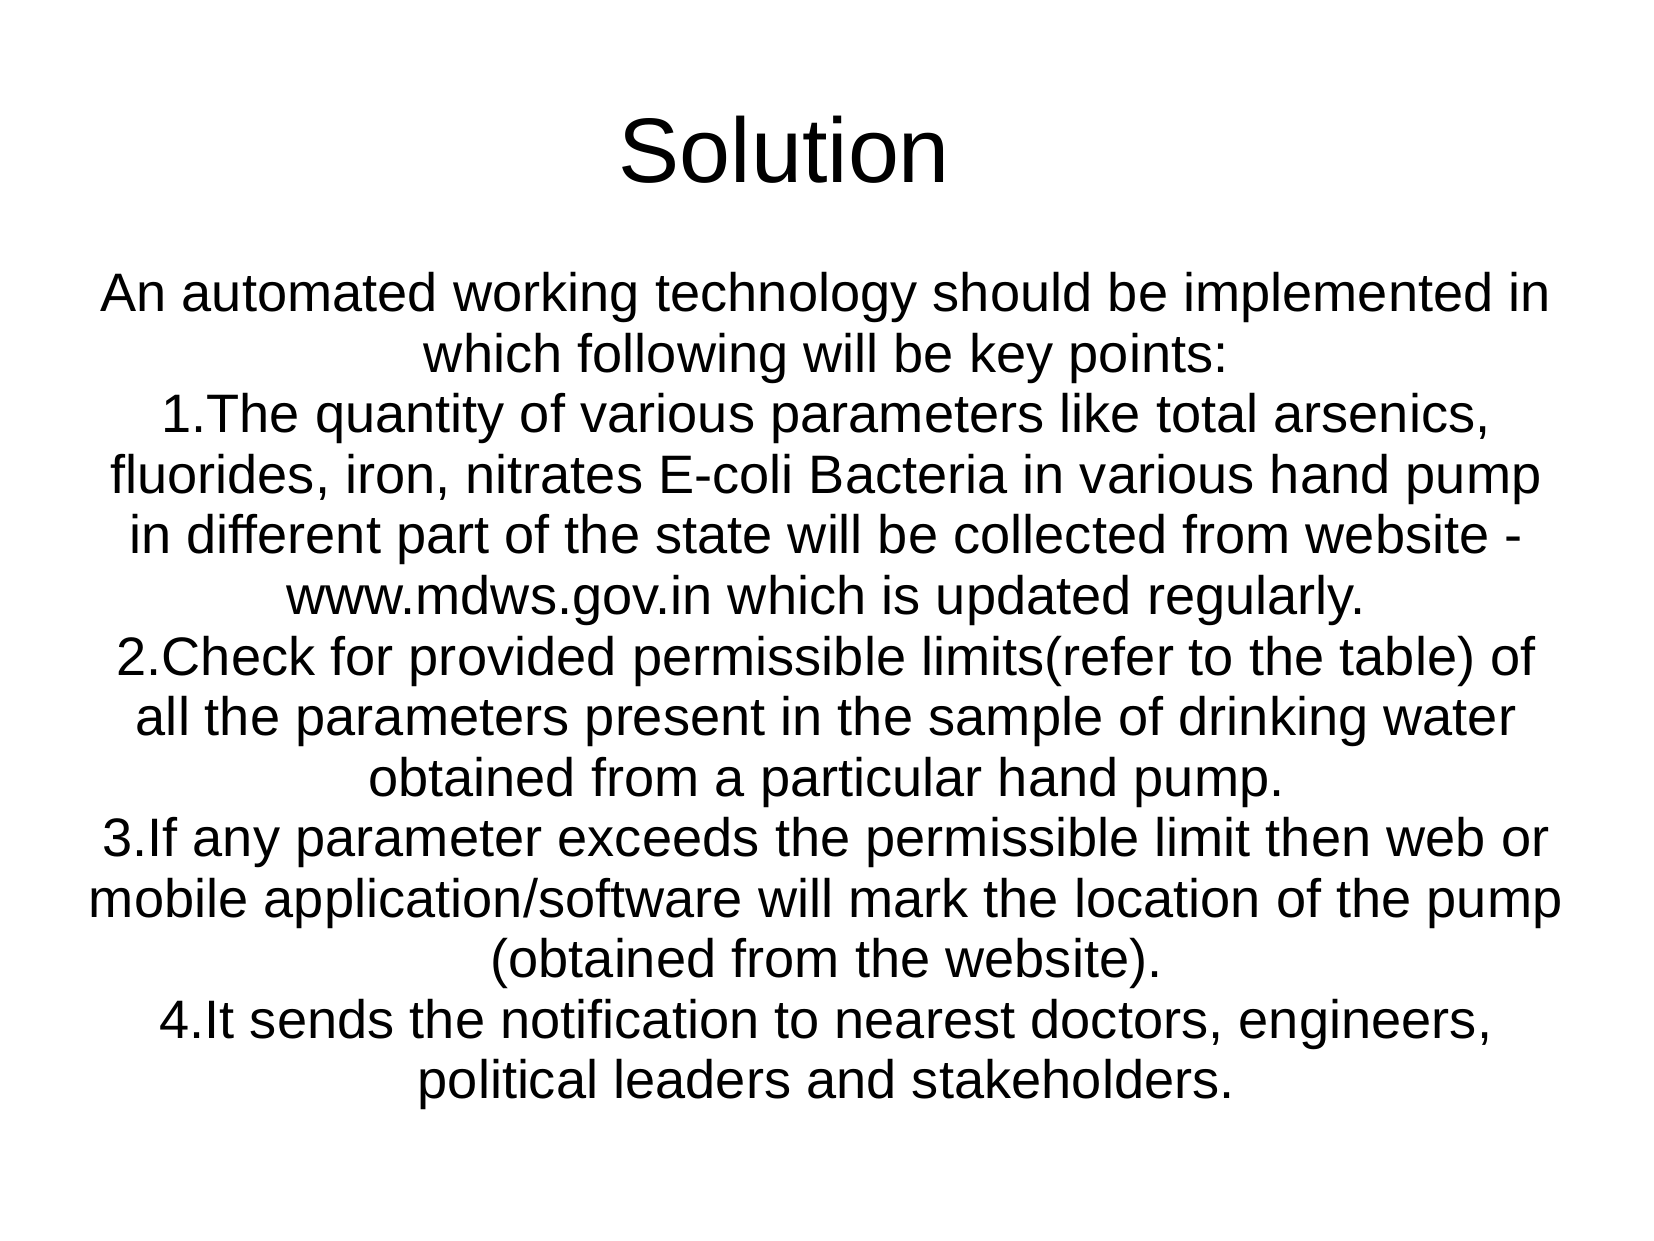

# Solution
An automated working technology should be implemented in which following will be key points:
1.The quantity of various parameters like total arsenics, fluorides, iron, nitrates E-coli Bacteria in various hand pump in different part of the state will be collected from website - www.mdws.gov.in which is updated regularly.
2.Check for provided permissible limits(refer to the table) of all the parameters present in the sample of drinking water obtained from a particular hand pump.
3.If any parameter exceeds the permissible limit then web or mobile application/software will mark the location of the pump (obtained from the website).
4.It sends the notification to nearest doctors, engineers, political leaders and stakeholders.